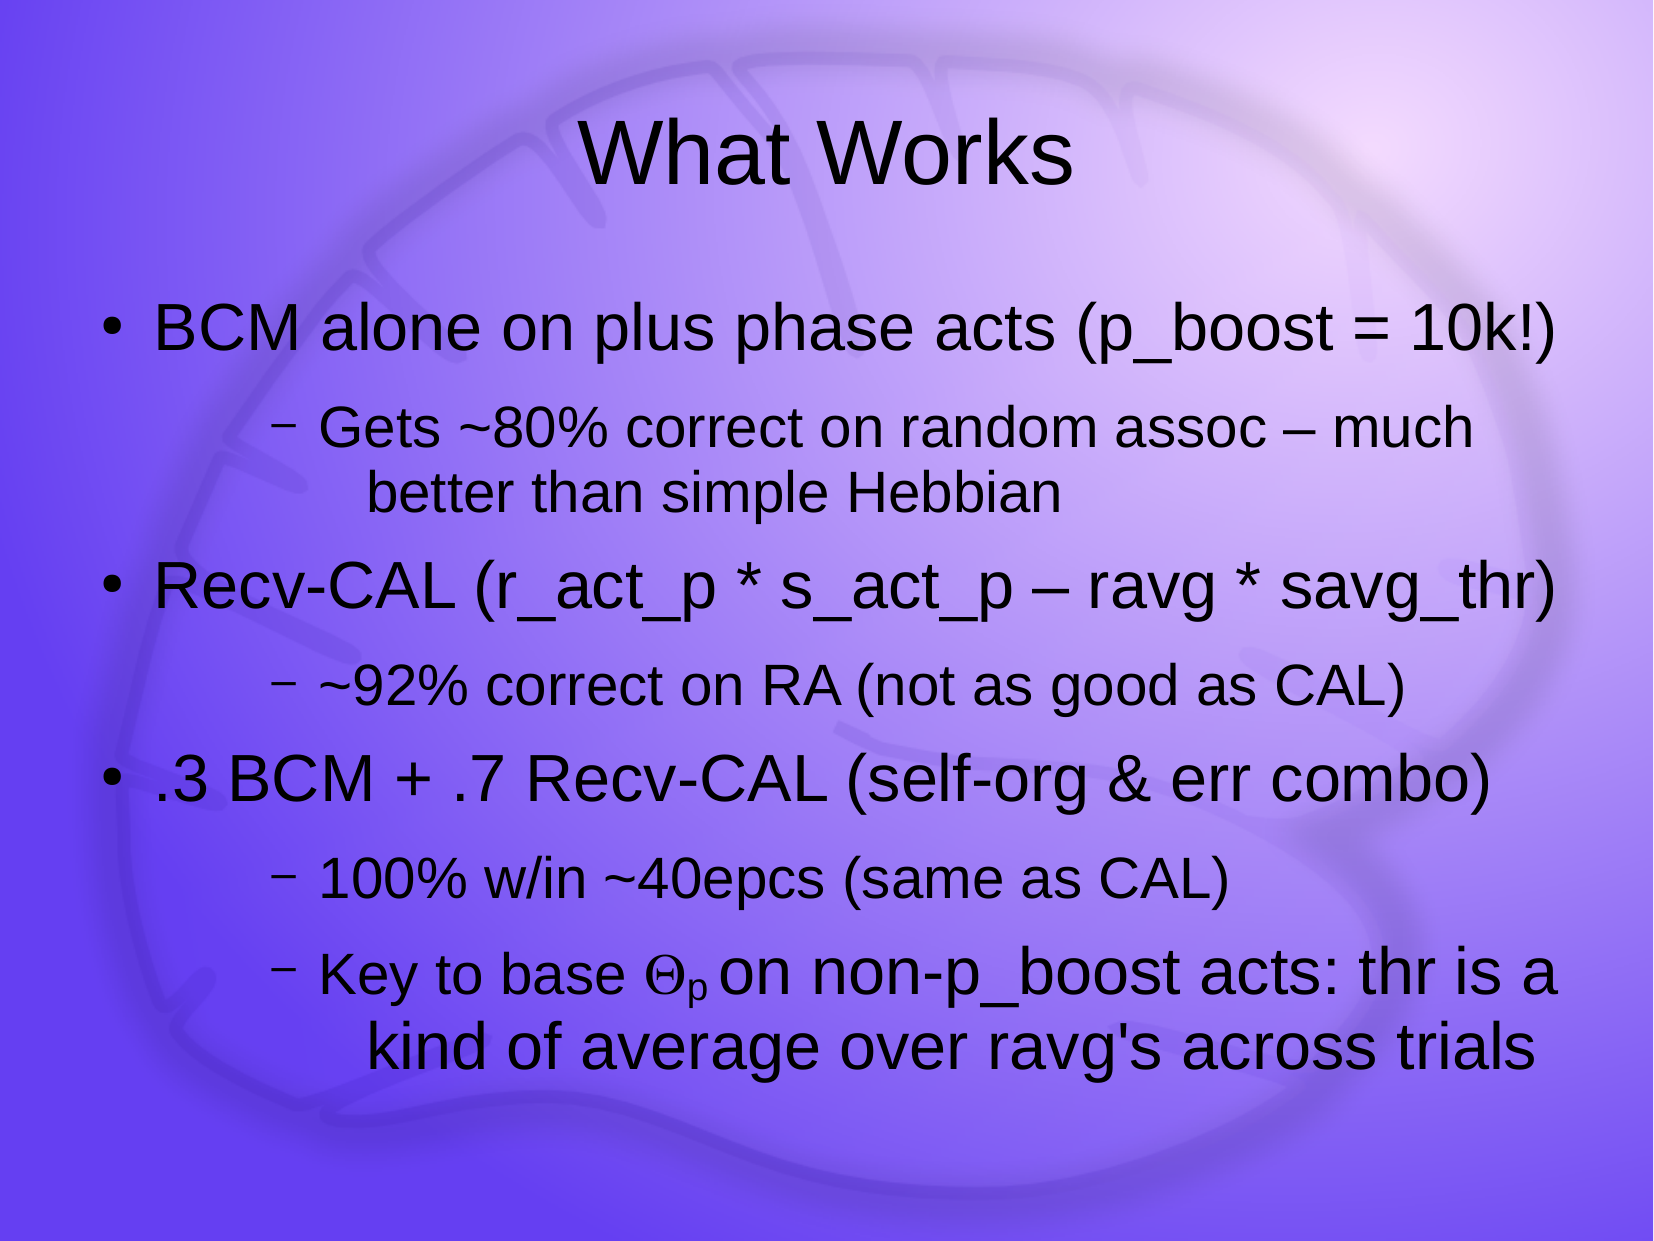

# What Works
BCM alone on plus phase acts (p_boost = 10k!)
Gets ~80% correct on random assoc – much better than simple Hebbian
Recv-CAL (r_act_p * s_act_p – ravg * savg_thr)
~92% correct on RA (not as good as CAL)
.3 BCM + .7 Recv-CAL (self-org & err combo)
100% w/in ~40epcs (same as CAL)
Key to base Θp on non-p_boost acts: thr is a kind of average over ravg's across trials